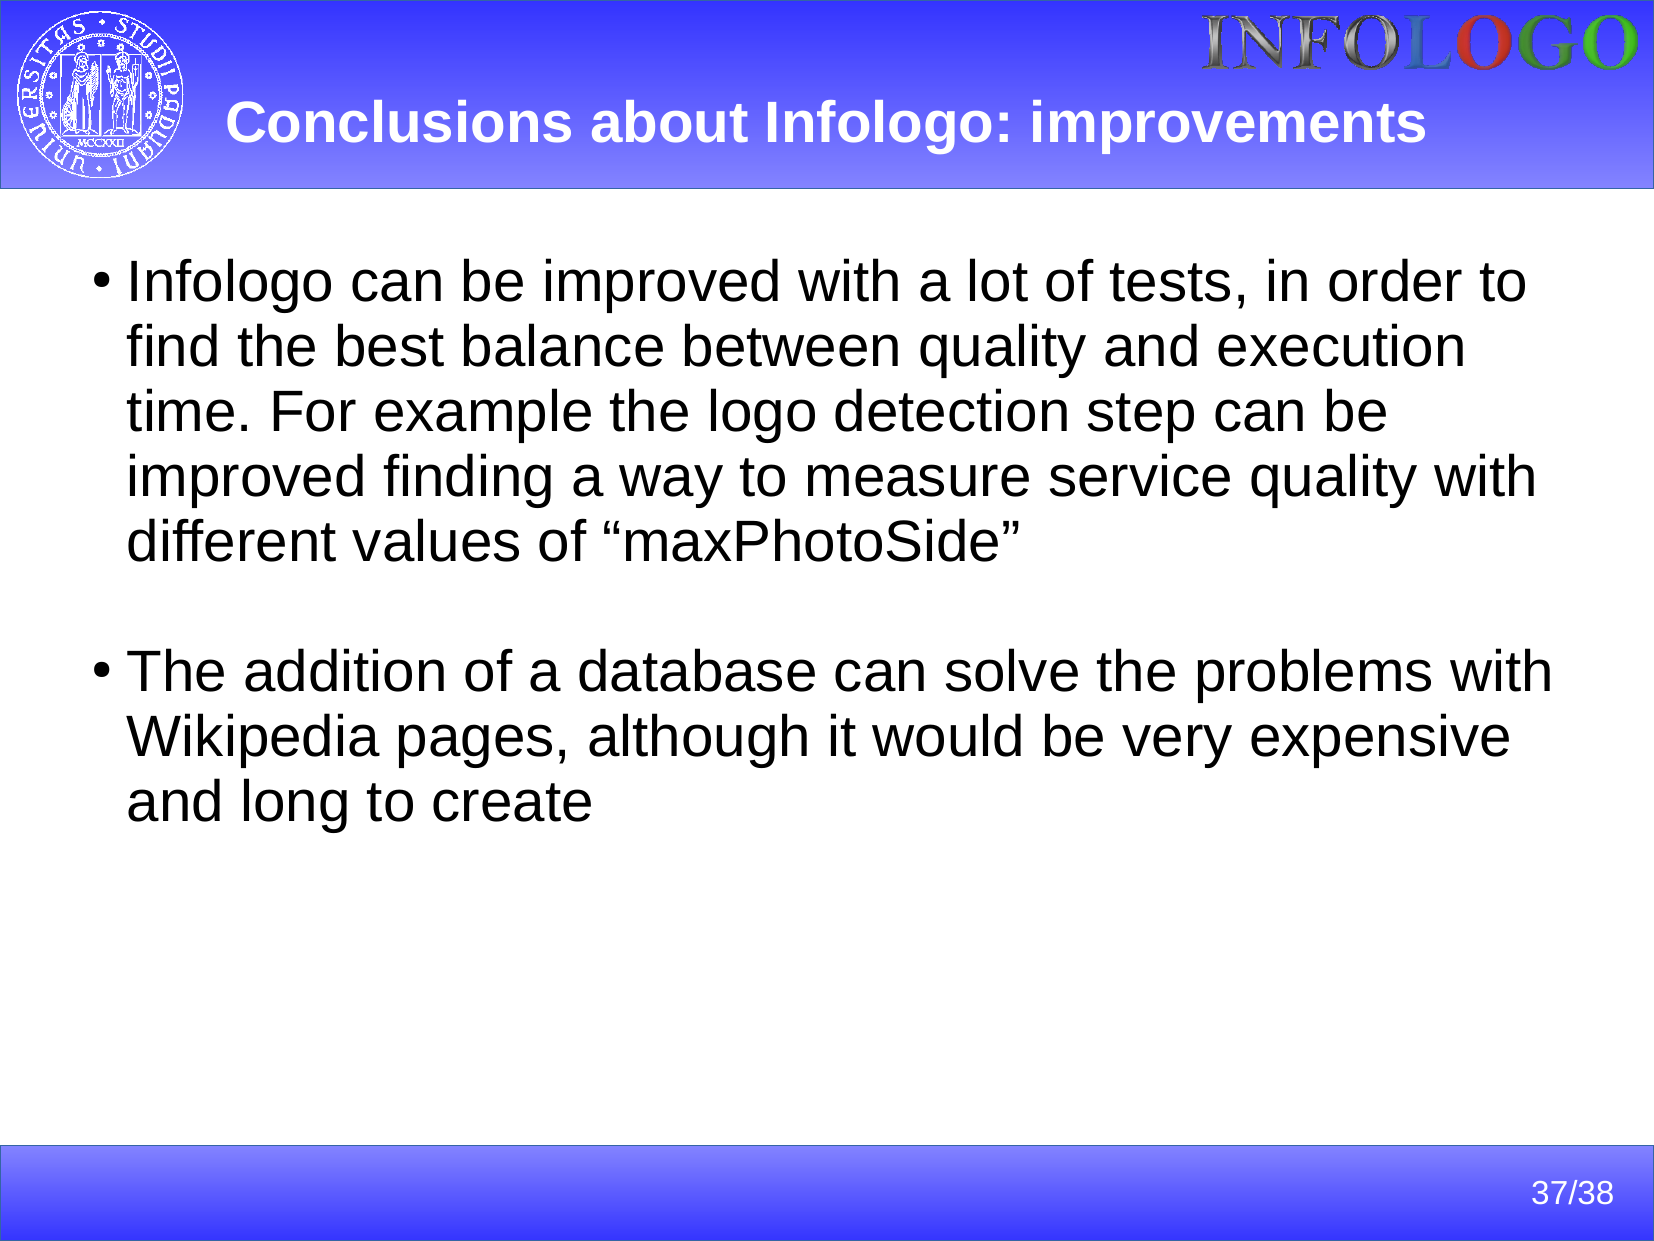

Conclusions about Infologo: improvements
Infologo can be improved with a lot of tests, in order to find the best balance between quality and execution time. For example the logo detection step can be improved finding a way to measure service quality with different values of “maxPhotoSide”
The addition of a database can solve the problems with Wikipedia pages, although it would be very expensive and long to create
37/38